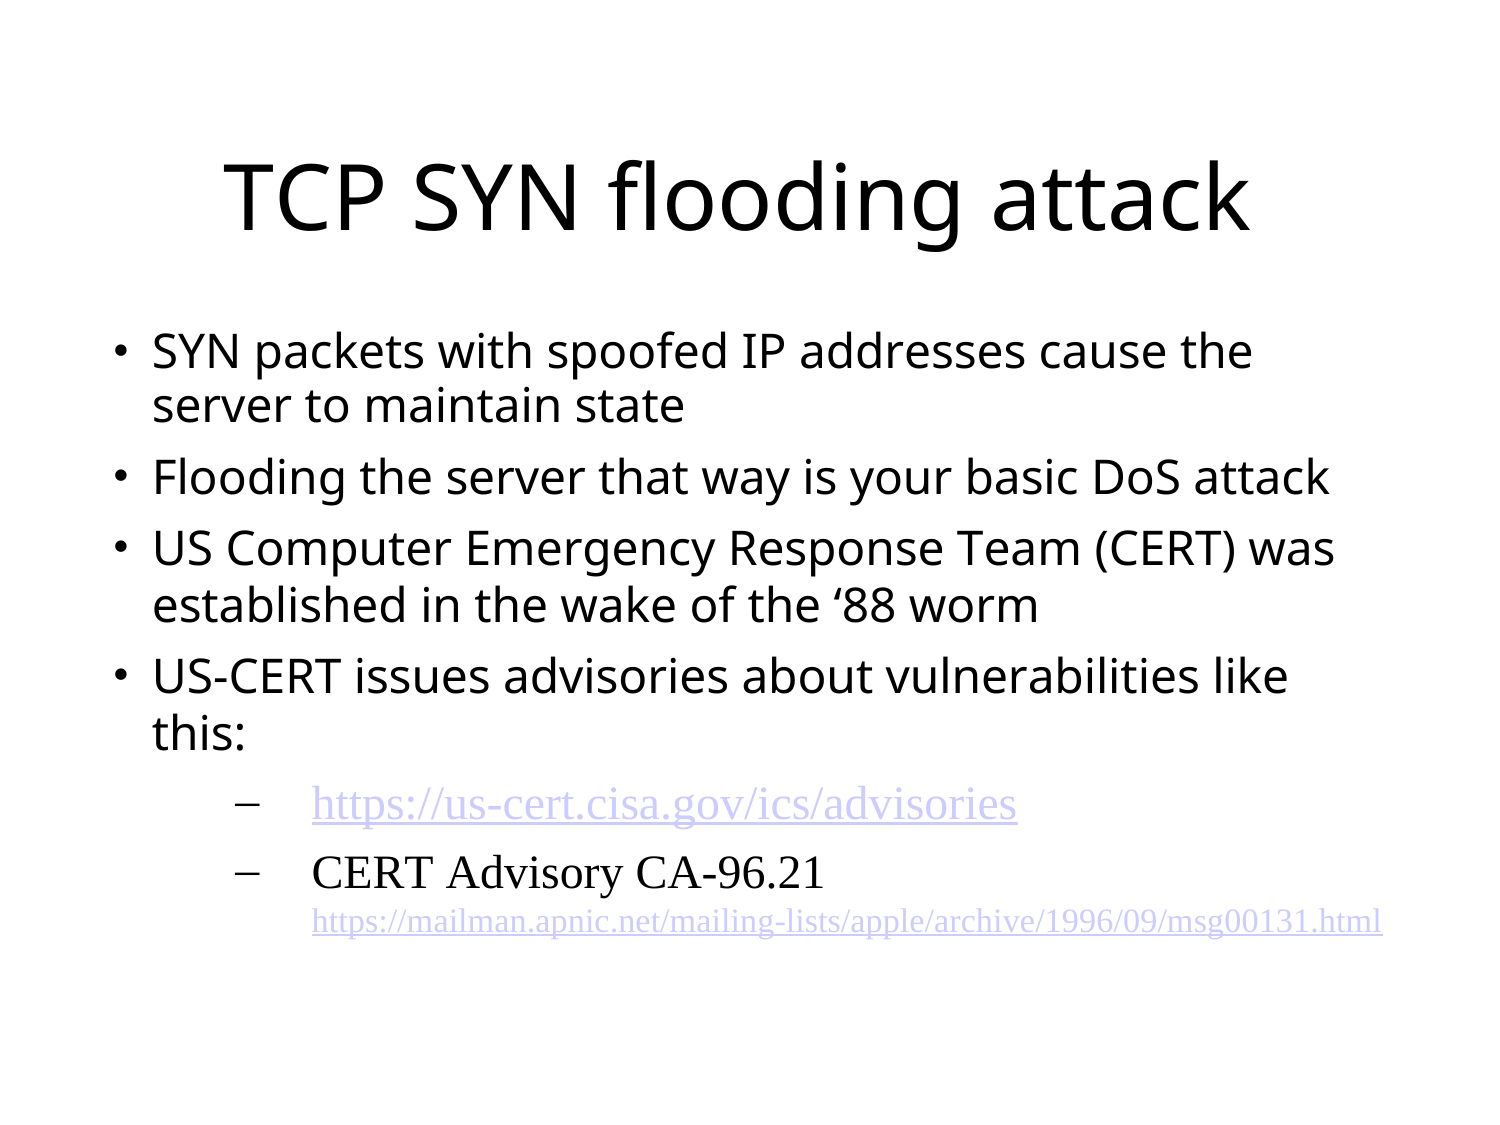

# TCP SYN flooding attack
SYN packets with spoofed IP addresses cause the server to maintain state
Flooding the server that way is your basic DoS attack
US Computer Emergency Response Team (CERT) was established in the wake of the ‘88 worm
US-CERT issues advisories about vulnerabilities like this:
https://us-cert.cisa.gov/ics/advisories
CERT Advisory CA-96.21https://mailman.apnic.net/mailing-lists/apple/archive/1996/09/msg00131.html